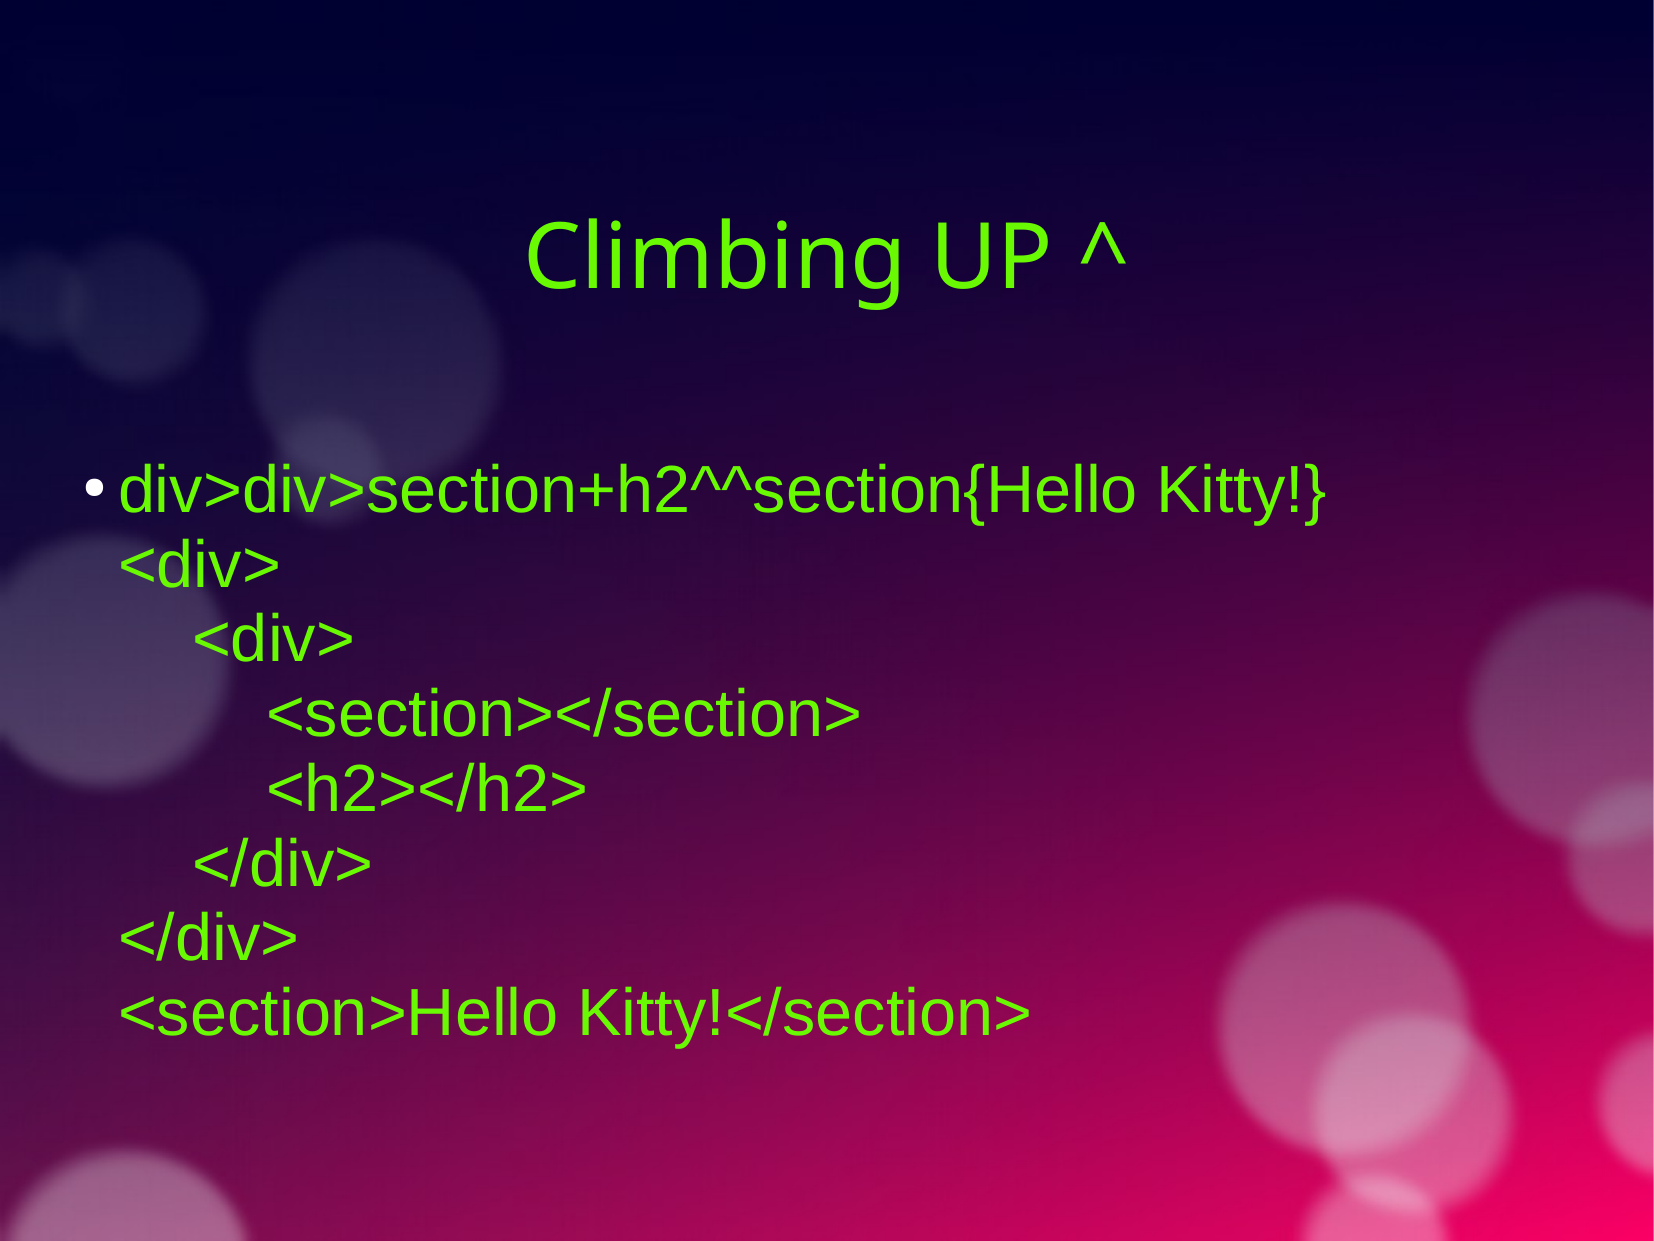

# Climbing UP ^
div>div>section+h2^^section{Hello Kitty!}
<div>
 <div>
 <section></section>
 <h2></h2>
 </div>
</div>
<section>Hello Kitty!</section>